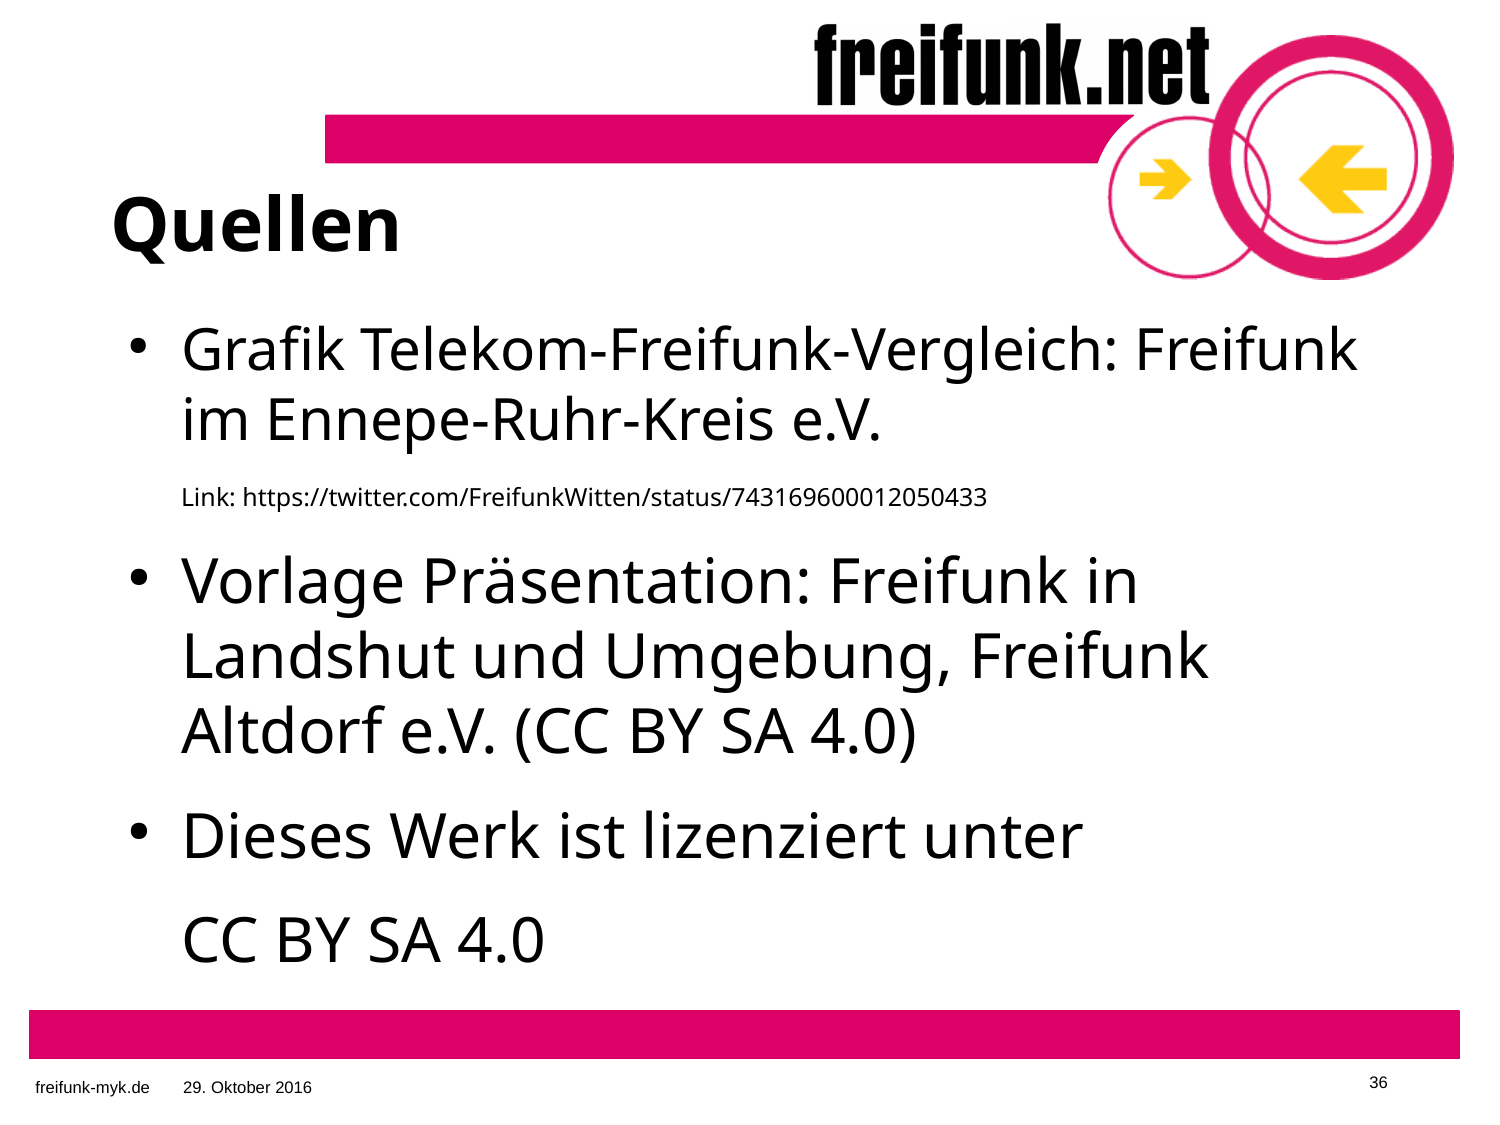

# Quellen
Grafik Telekom-Freifunk-Vergleich: Freifunk im Ennepe-Ruhr-Kreis e.V.
Link: https://twitter.com/FreifunkWitten/status/743169600012050433
Vorlage Präsentation: Freifunk in Landshut und Umgebung, Freifunk Altdorf e.V. (CC BY SA 4.0)
Dieses Werk ist lizenziert unter
CC BY SA 4.0
36
freifunk-myk.de